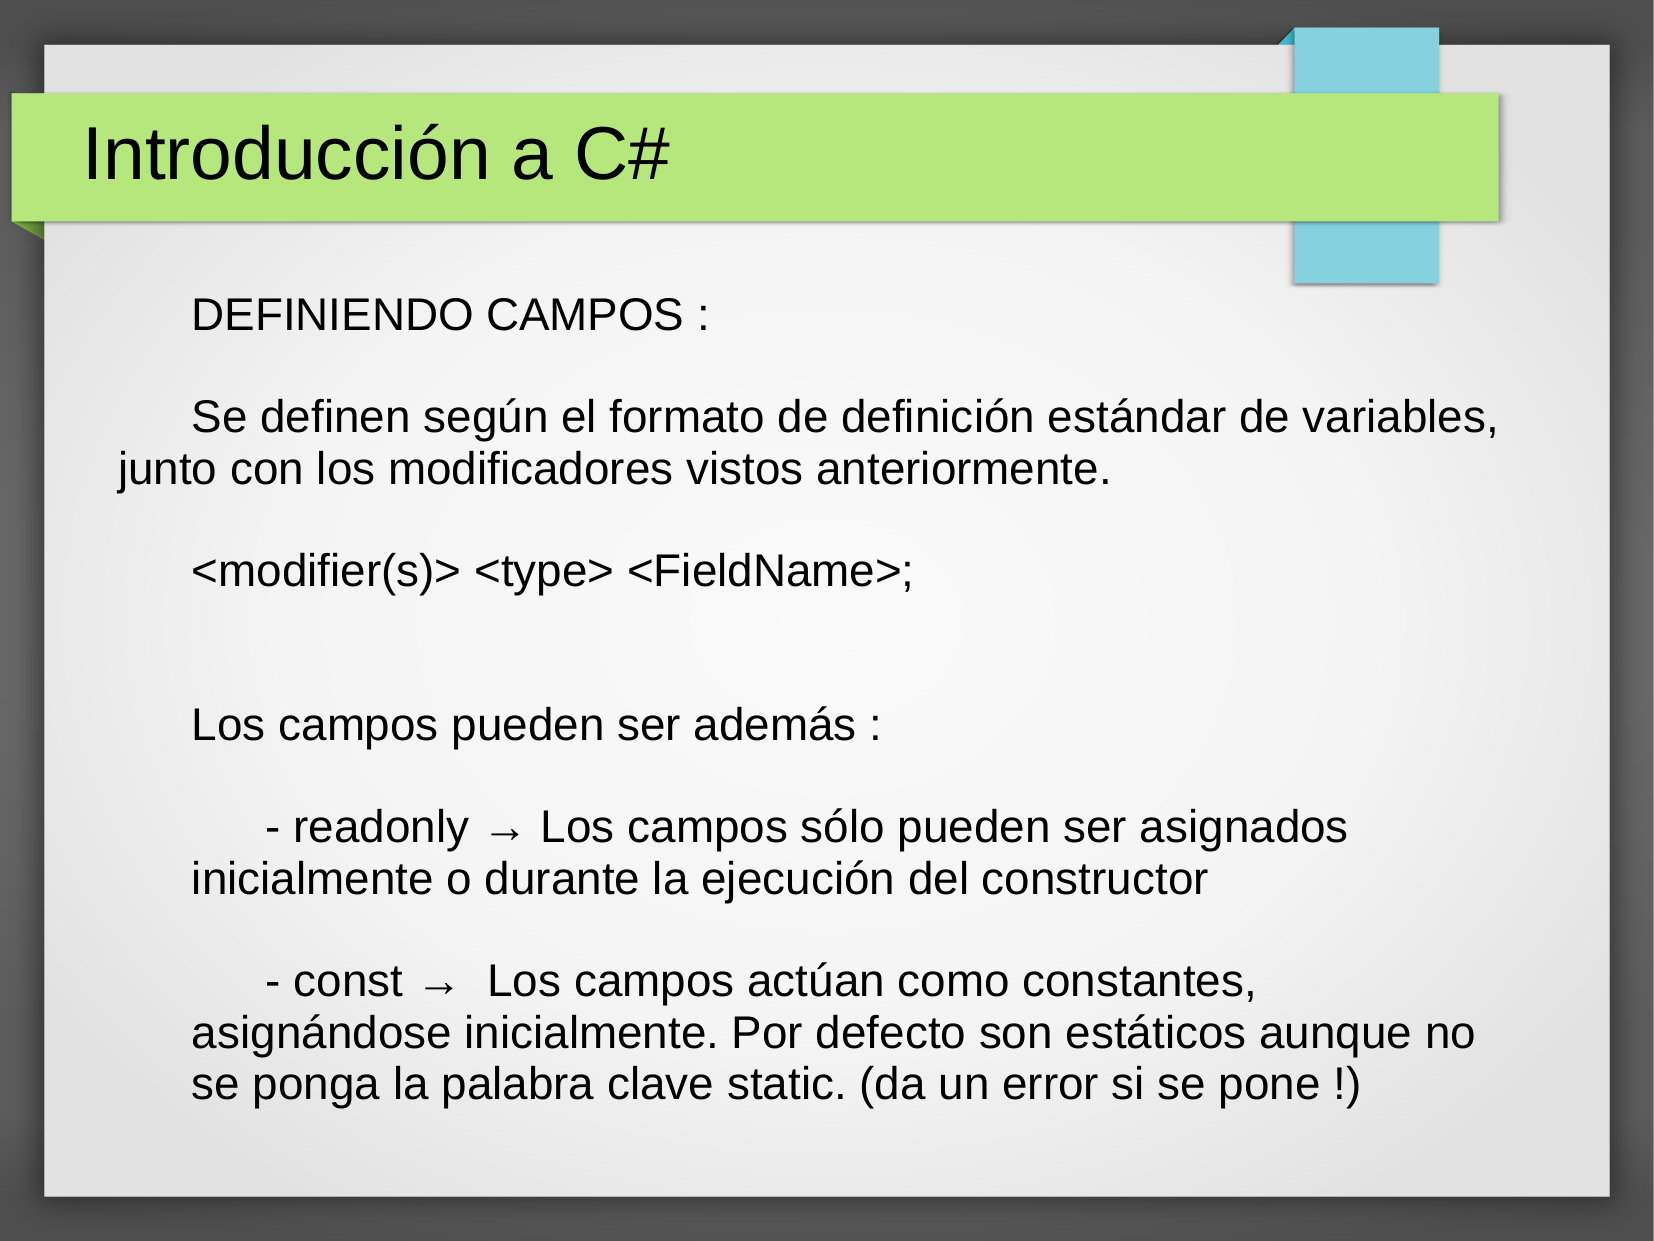

# Introducción a C#
	DEFINIENDO CAMPOS :
	Se definen según el formato de definición estándar de variables, junto con los modificadores vistos anteriormente.
	<modifier(s)> <type> <FieldName>;
	Los campos pueden ser además :
		- readonly → Los campos sólo pueden ser asignados 				inicialmente o durante la ejecución del constructor
		- const → Los campos actúan como constantes, 					asignándose inicialmente. Por defecto son estáticos aunque no 		se ponga la palabra clave static. (da un error si se pone !)